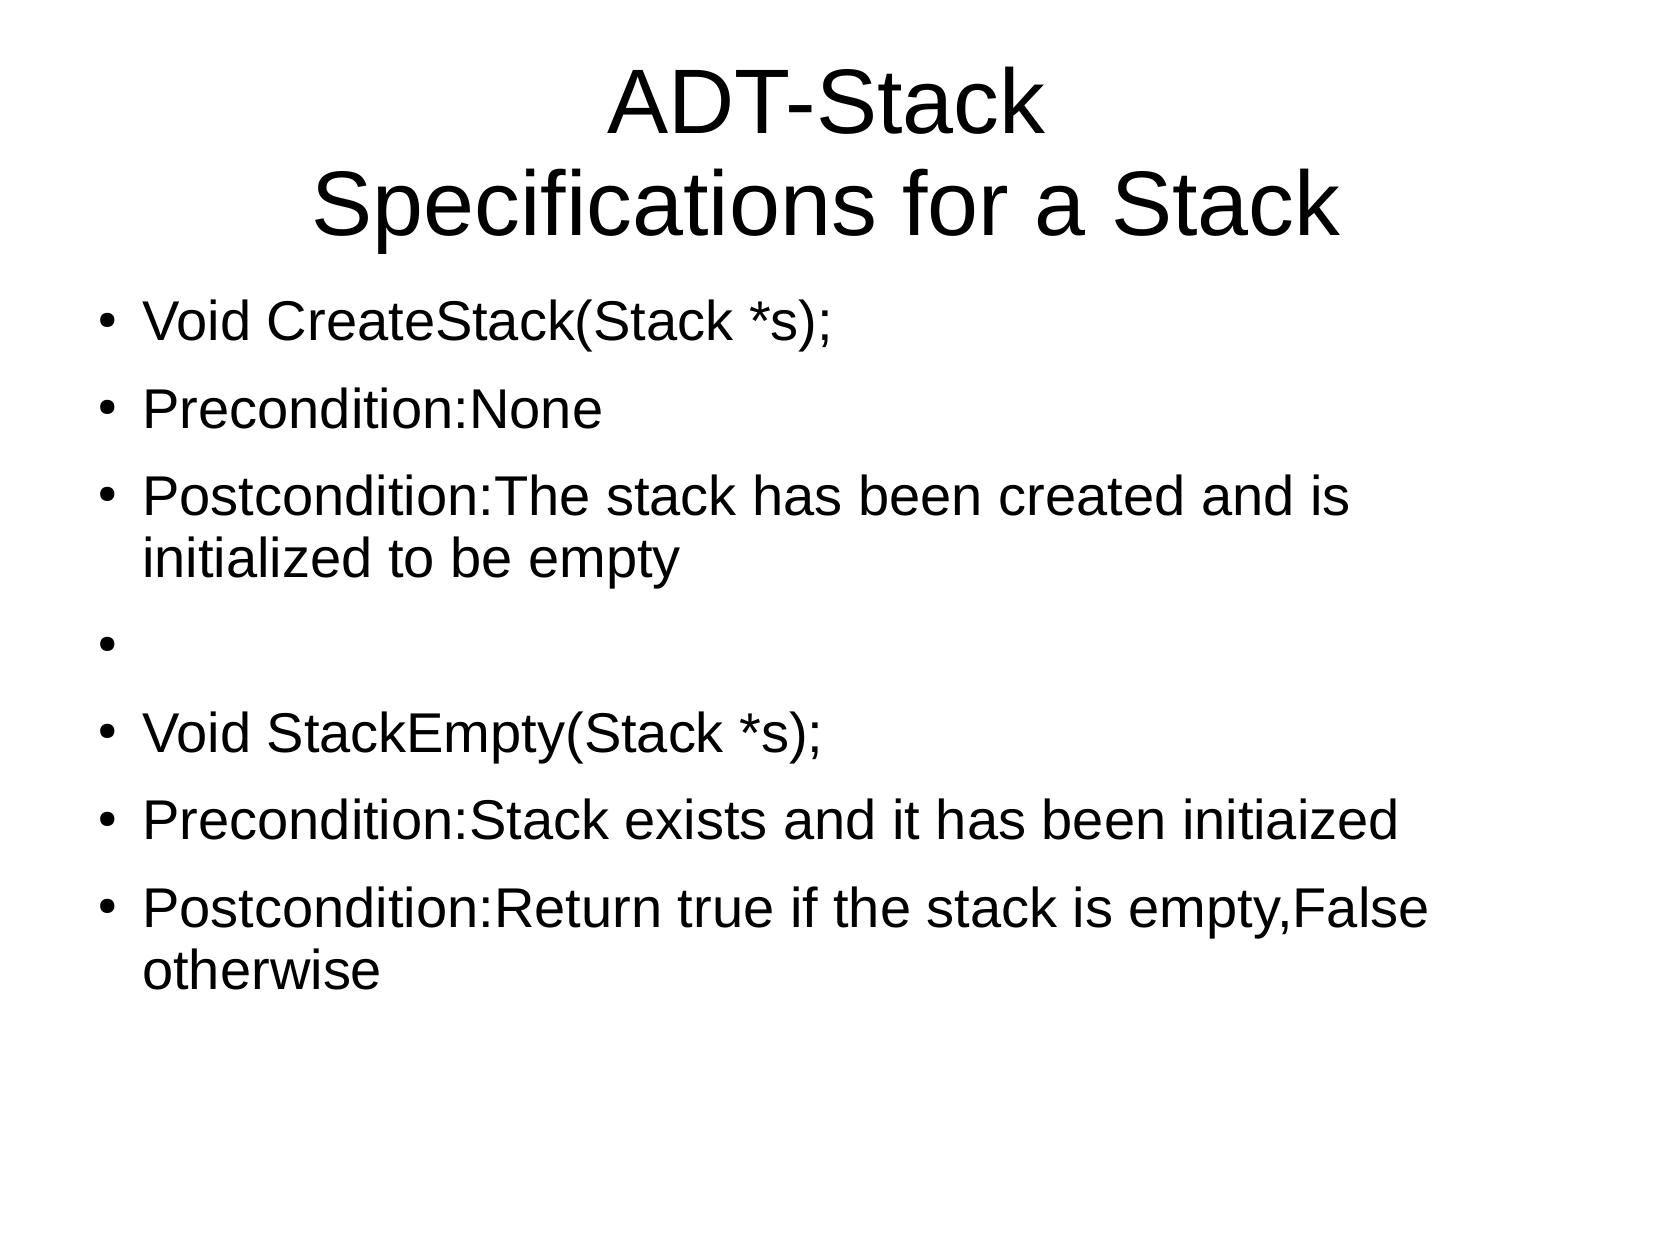

# ADT-Stack Specifications for a Stack
Void CreateStack(Stack *s);
Precondition:None
Postcondition:The stack has been created and is initialized to be empty
Void StackEmpty(Stack *s);
Precondition:Stack exists and it has been initiaized
Postcondition:Return true if the stack is empty,False otherwise